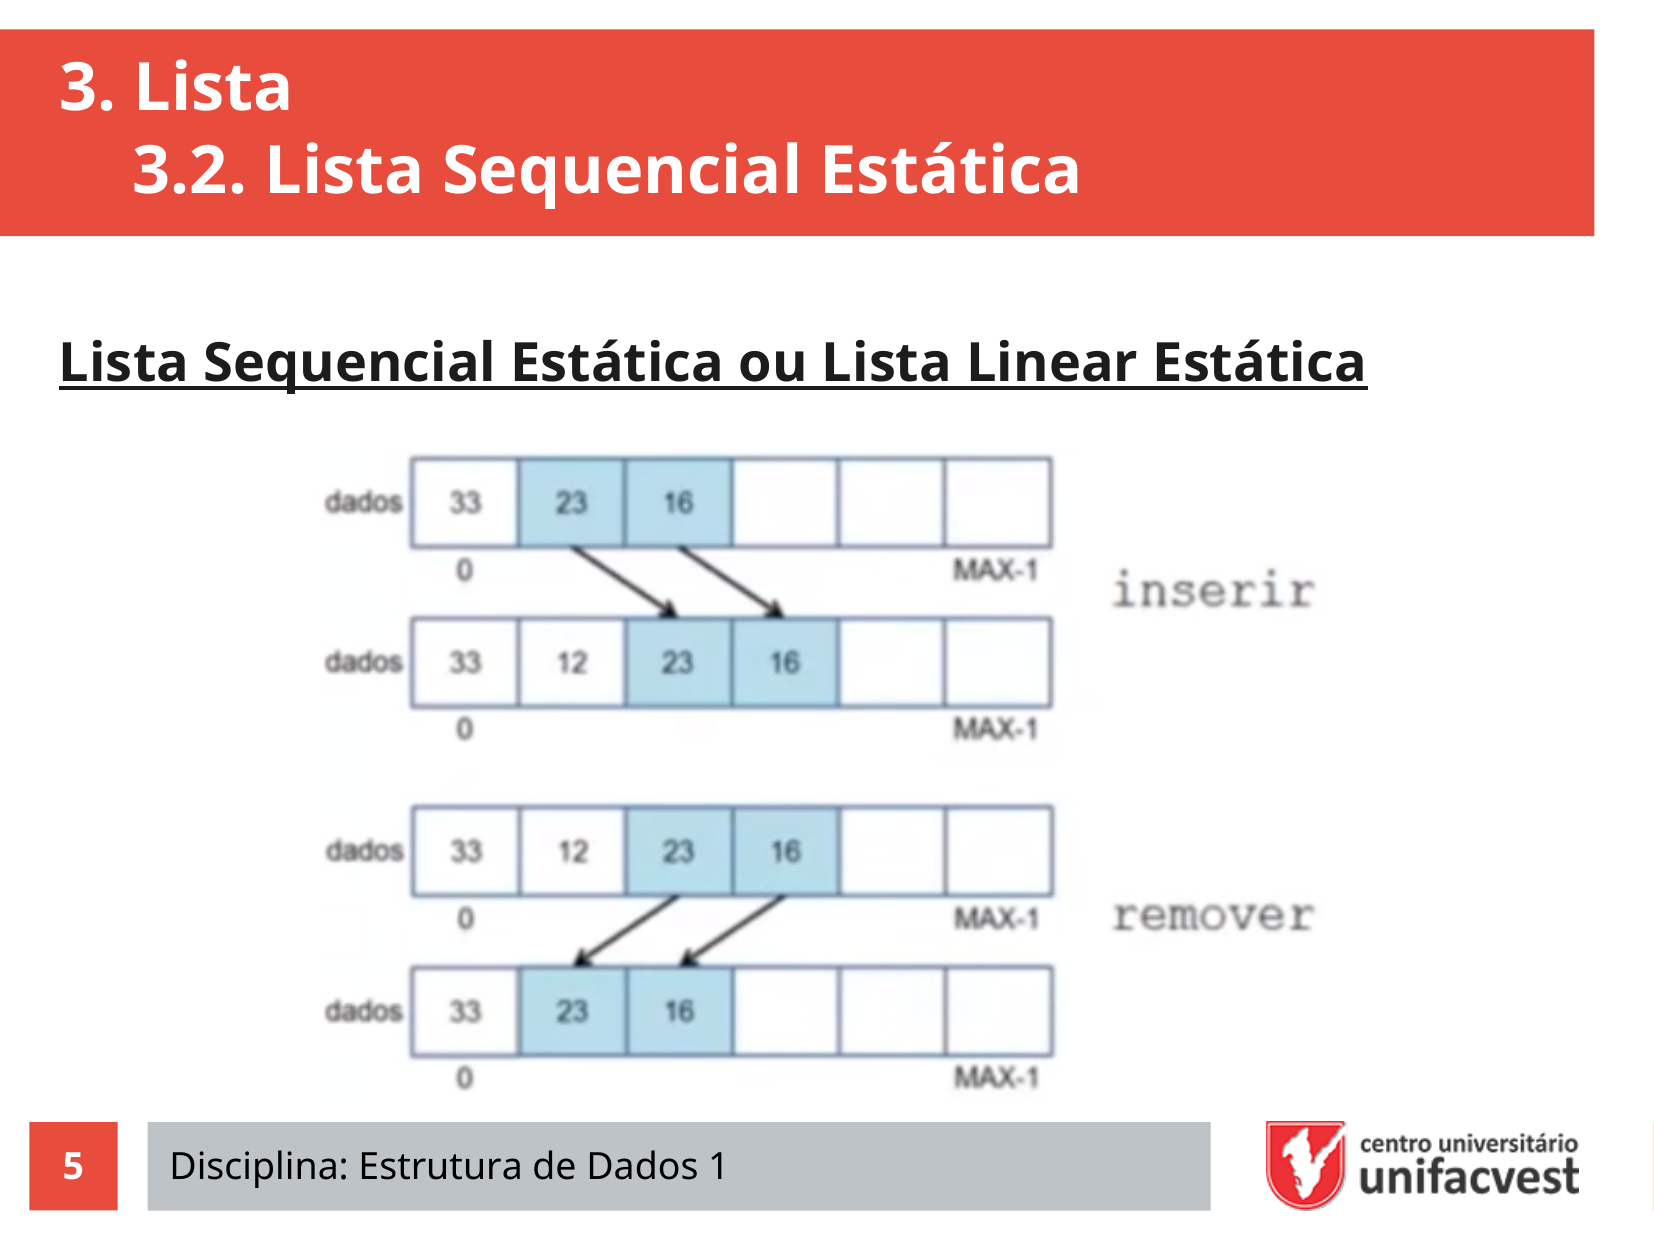

# 3. Lista 3.2. Lista Sequencial Estática
Lista Sequencial Estática ou Lista Linear Estática
5
Disciplina: Estrutura de Dados 1